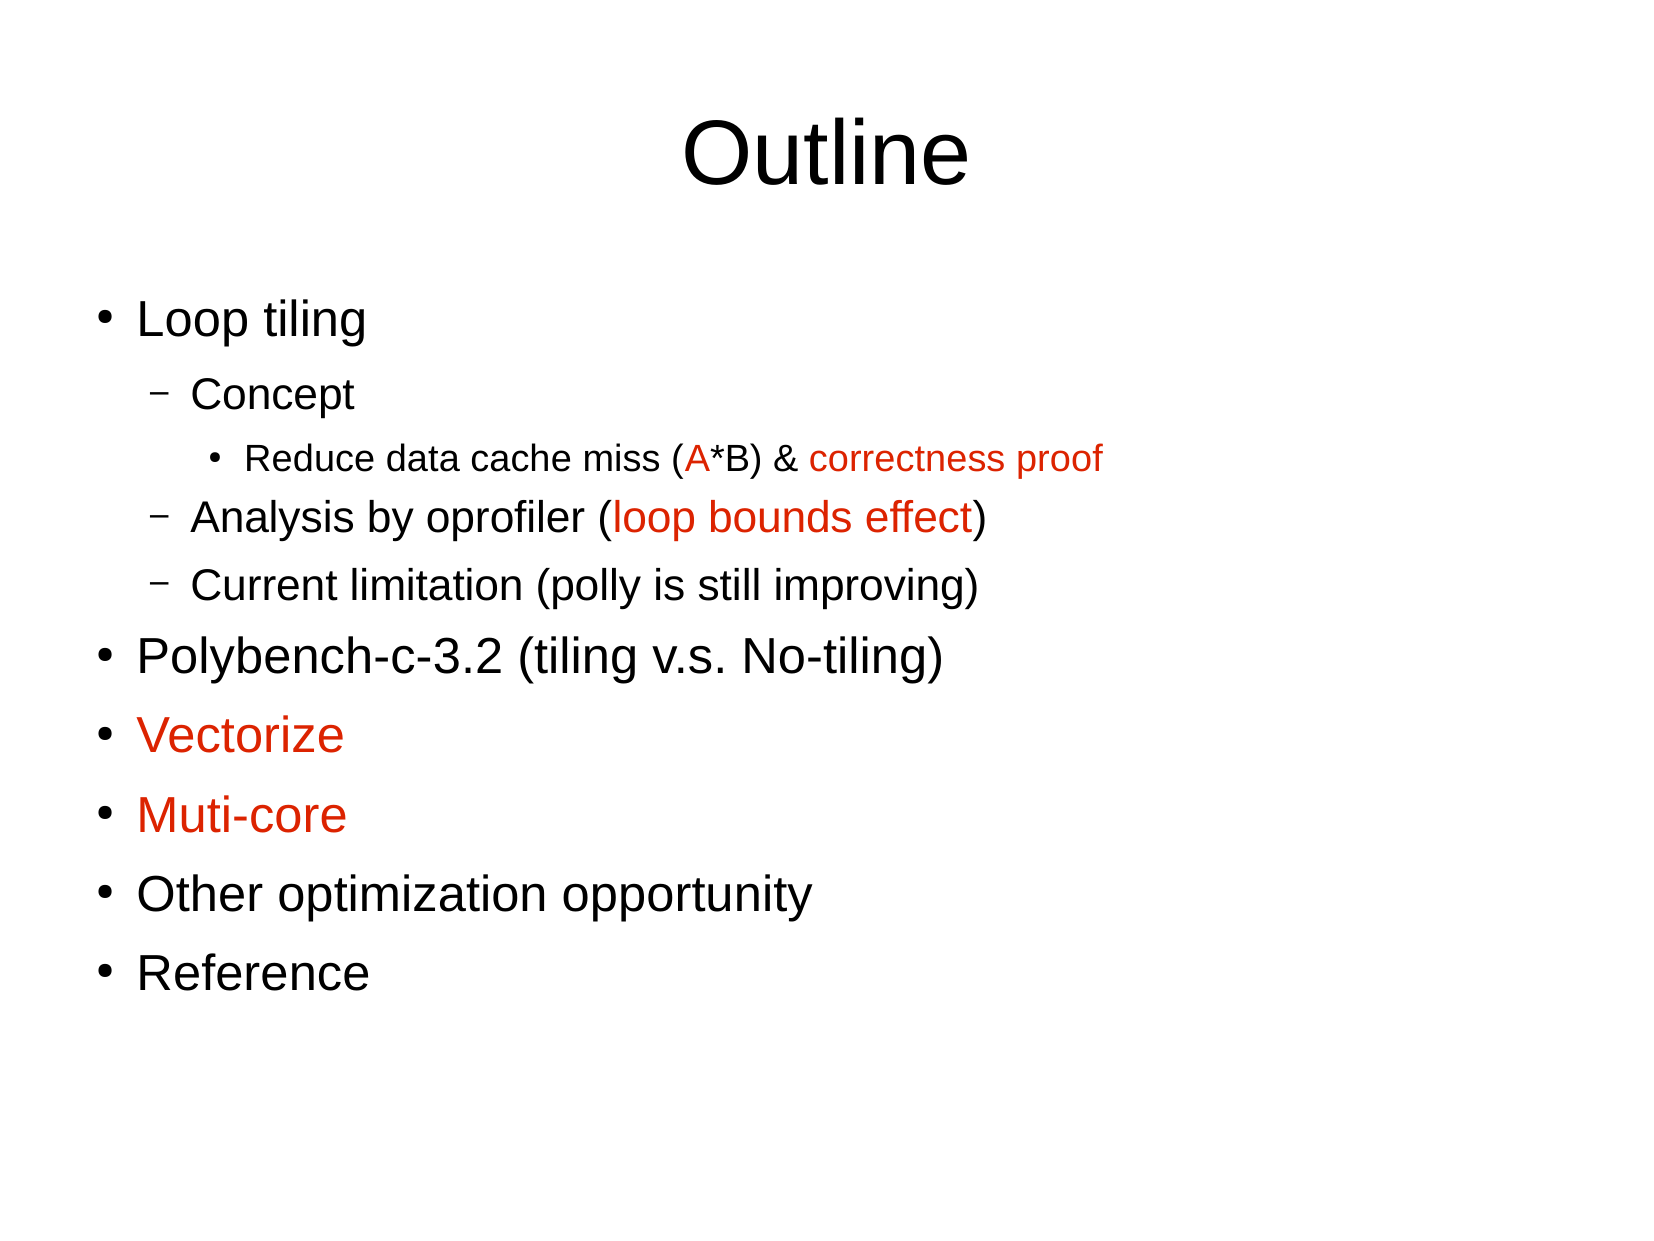

# Outline
Loop tiling
Concept
Reduce data cache miss (A*B) & correctness proof
Analysis by oprofiler (loop bounds effect)
Current limitation (polly is still improving)
Polybench-c-3.2 (tiling v.s. No-tiling)
Vectorize
Muti-core
Other optimization opportunity
Reference